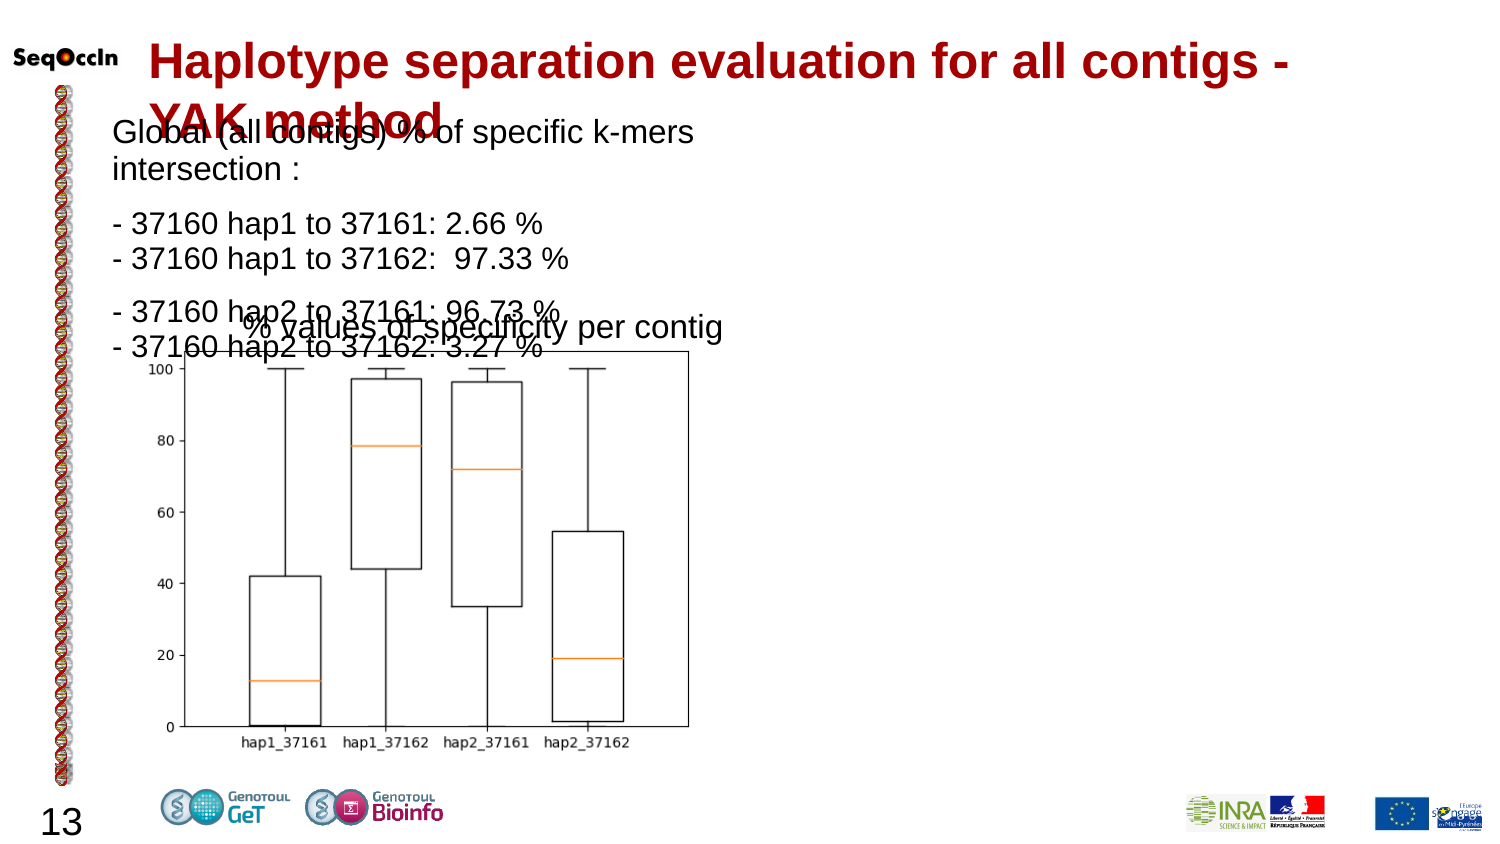

Haplotype separation evaluation for all contigs - YAK method
Global (all contigs) % of specific k-mers intersection :
- 37160 hap1 to 37161: 2.66 %
- 37160 hap1 to 37162: 97.33 %
- 37160 hap2 to 37161: 96.73 %
- 37160 hap2 to 37162: 3.27 %
% values of specificity per contig